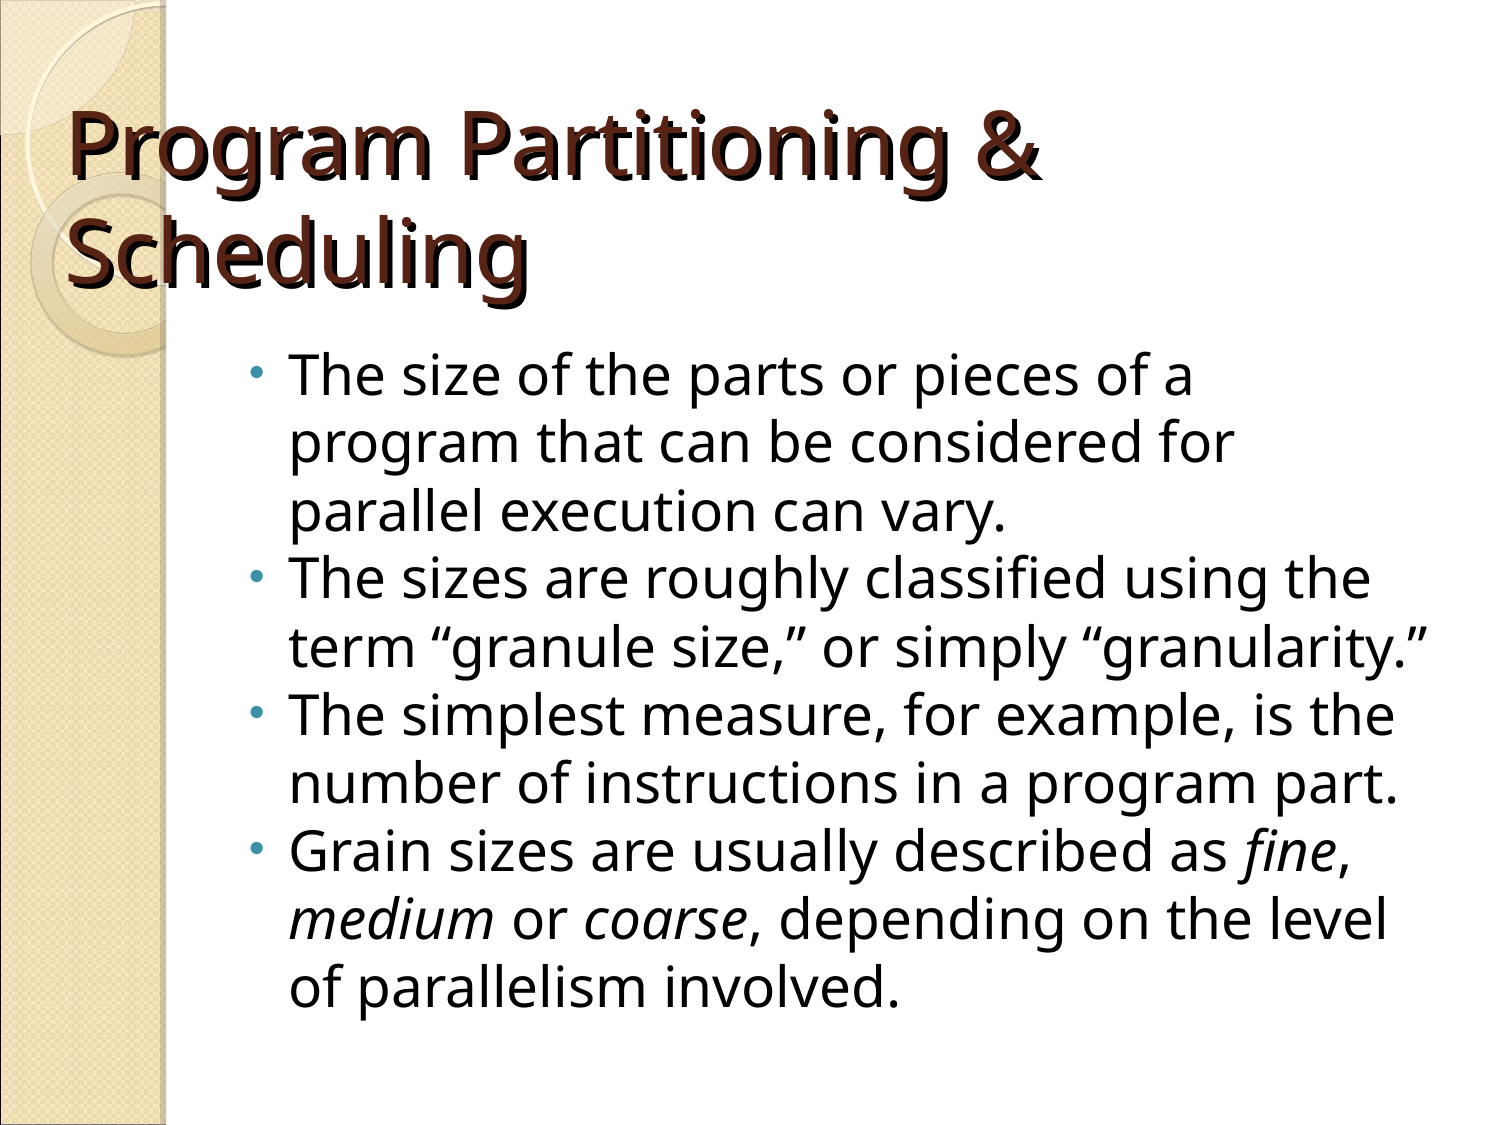

# Program Partitioning & Scheduling
The size of the parts or pieces of a program that can be considered for parallel execution can vary.
The sizes are roughly classified using the term “granule size,” or simply “granularity.”
The simplest measure, for example, is the number of instructions in a program part.
Grain sizes are usually described as fine, medium or coarse, depending on the level of parallelism involved.